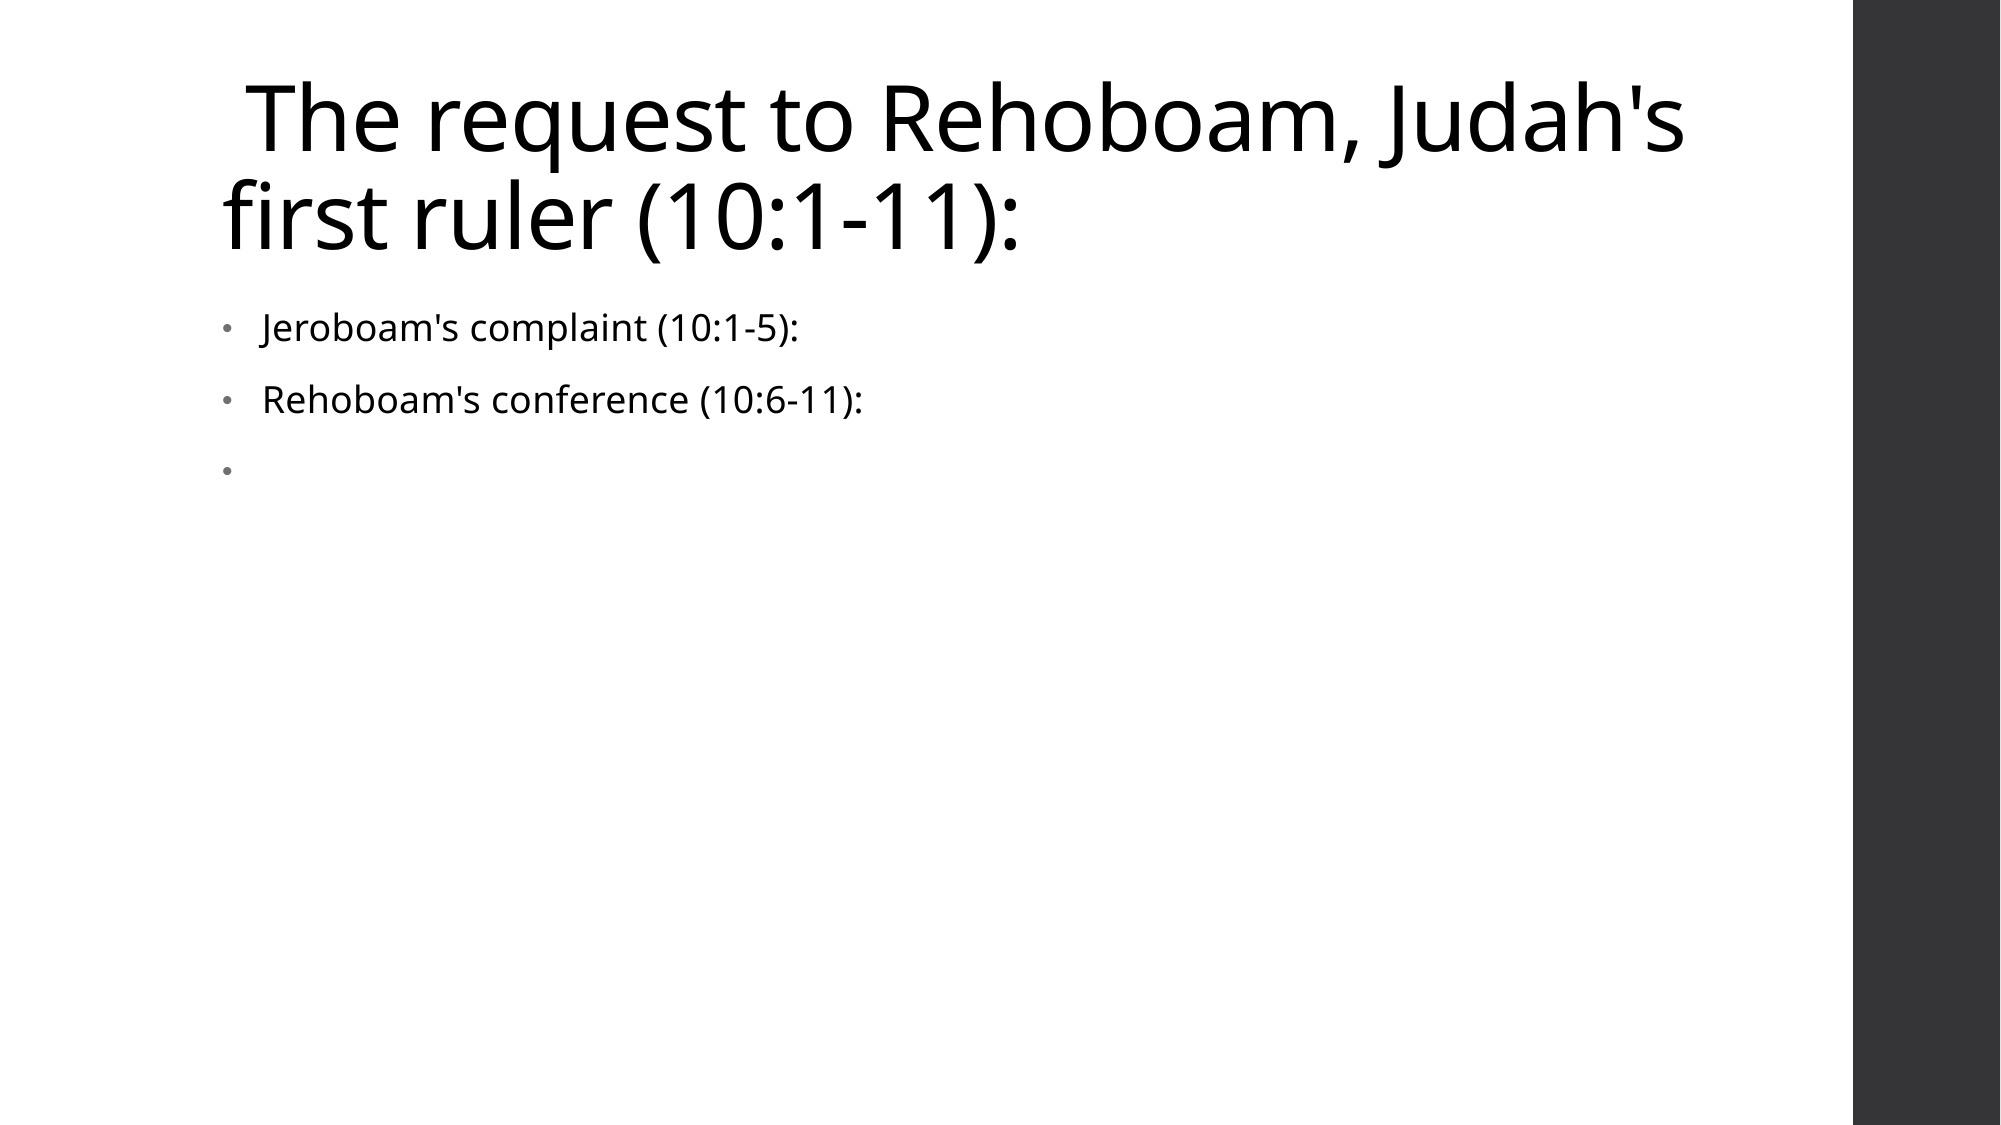

# The request to Rehoboam, Judah's first ruler (10:1-11):
 Jeroboam's complaint (10:1-5):
 Rehoboam's conference (10:6-11):